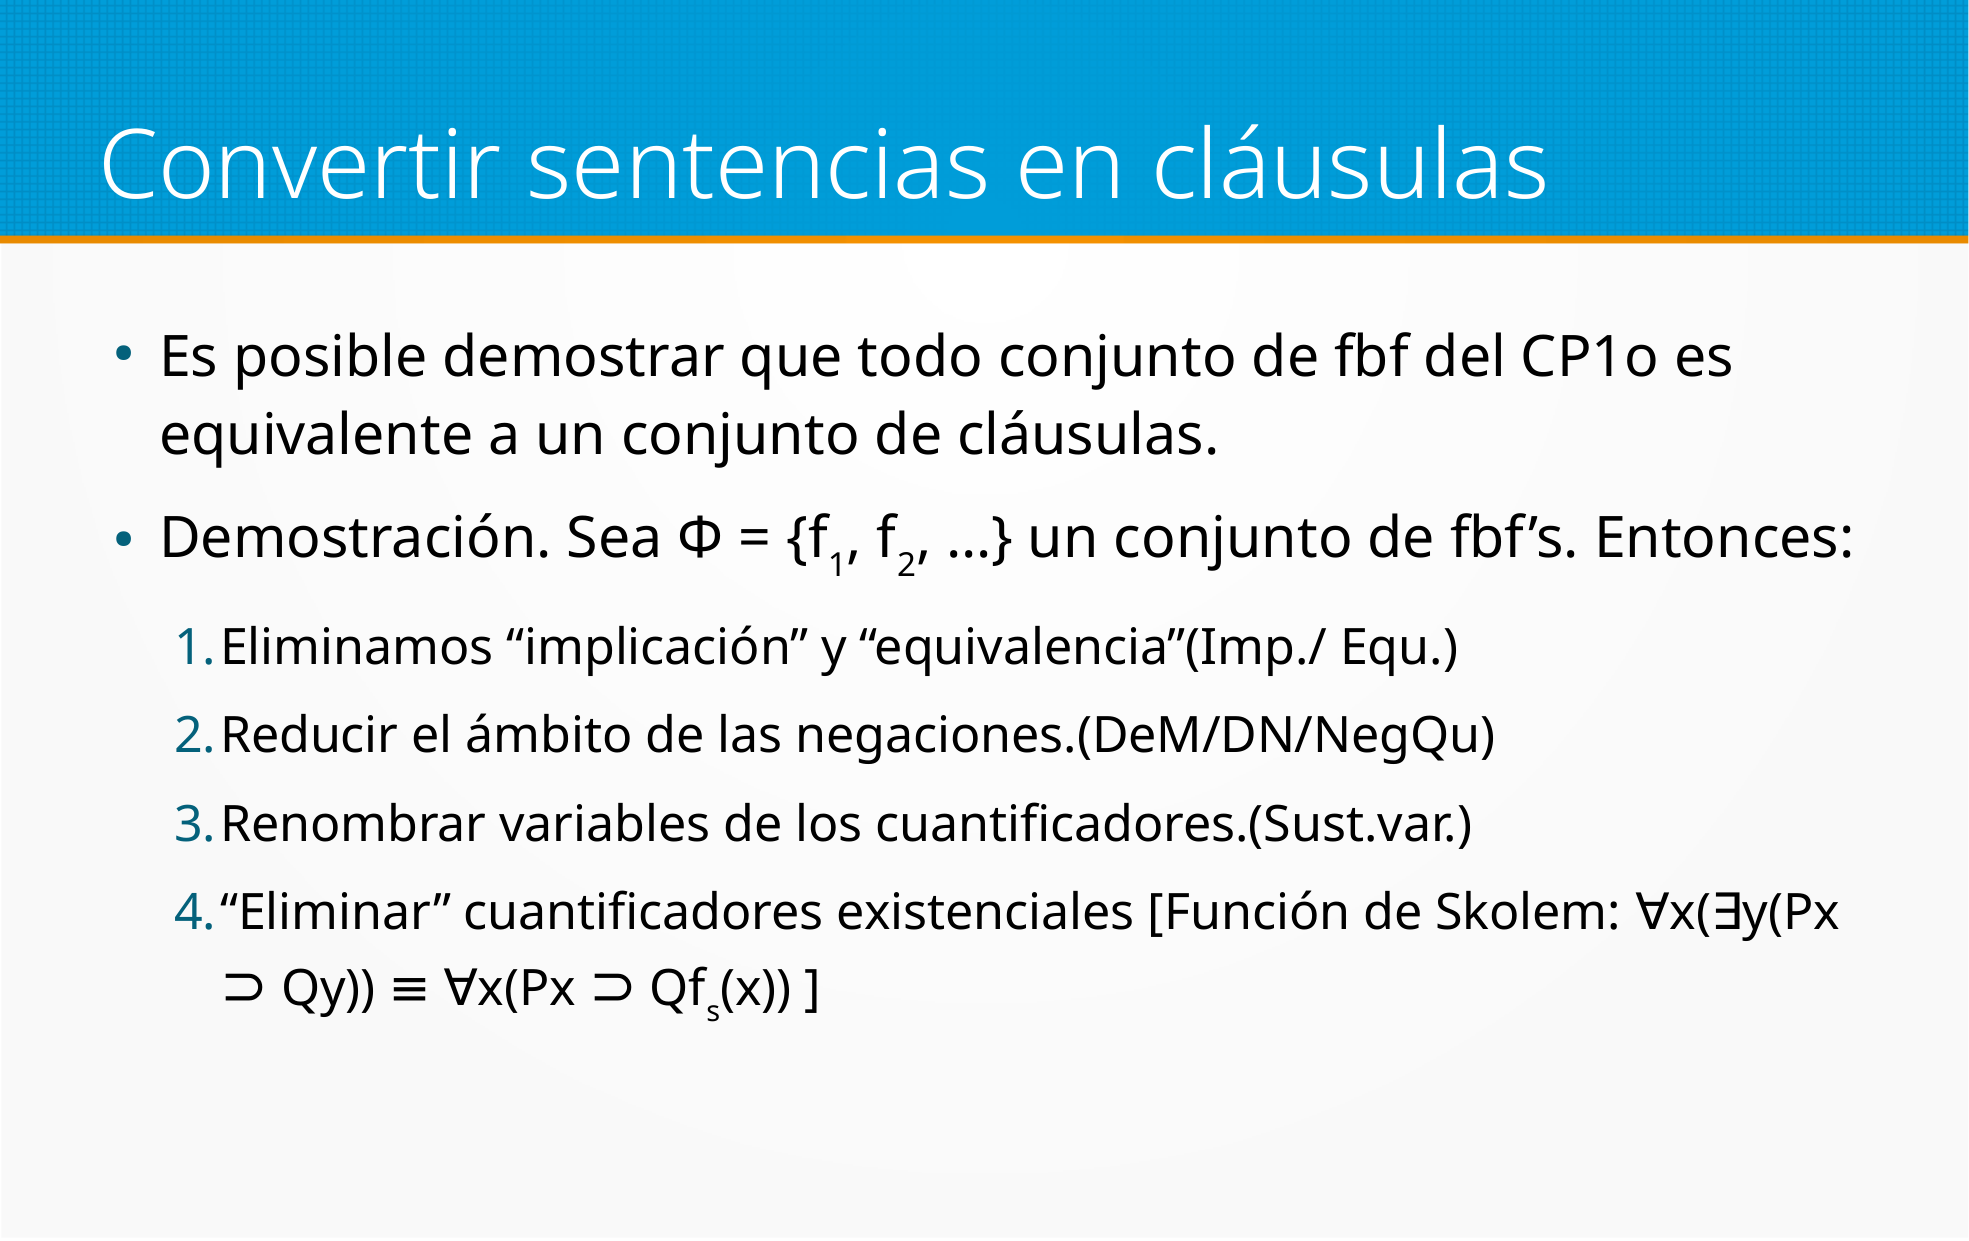

# Convertir sentencias en cláusulas
Es posible demostrar que todo conjunto de fbf del CP1o es equivalente a un conjunto de cláusulas.
Demostración. Sea Φ = {f1, f2, …} un conjunto de fbf’s. Entonces:
Eliminamos “implicación” y “equivalencia”(Imp./ Equ.)
Reducir el ámbito de las negaciones.(DeM/DN/NegQu)
Renombrar variables de los cuantificadores.(Sust.var.)
“Eliminar” cuantificadores existenciales [Función de Skolem: ∀x(∃y(Px ⊃ Qy)) ≡ ∀x(Px ⊃ Qfs(x)) ]